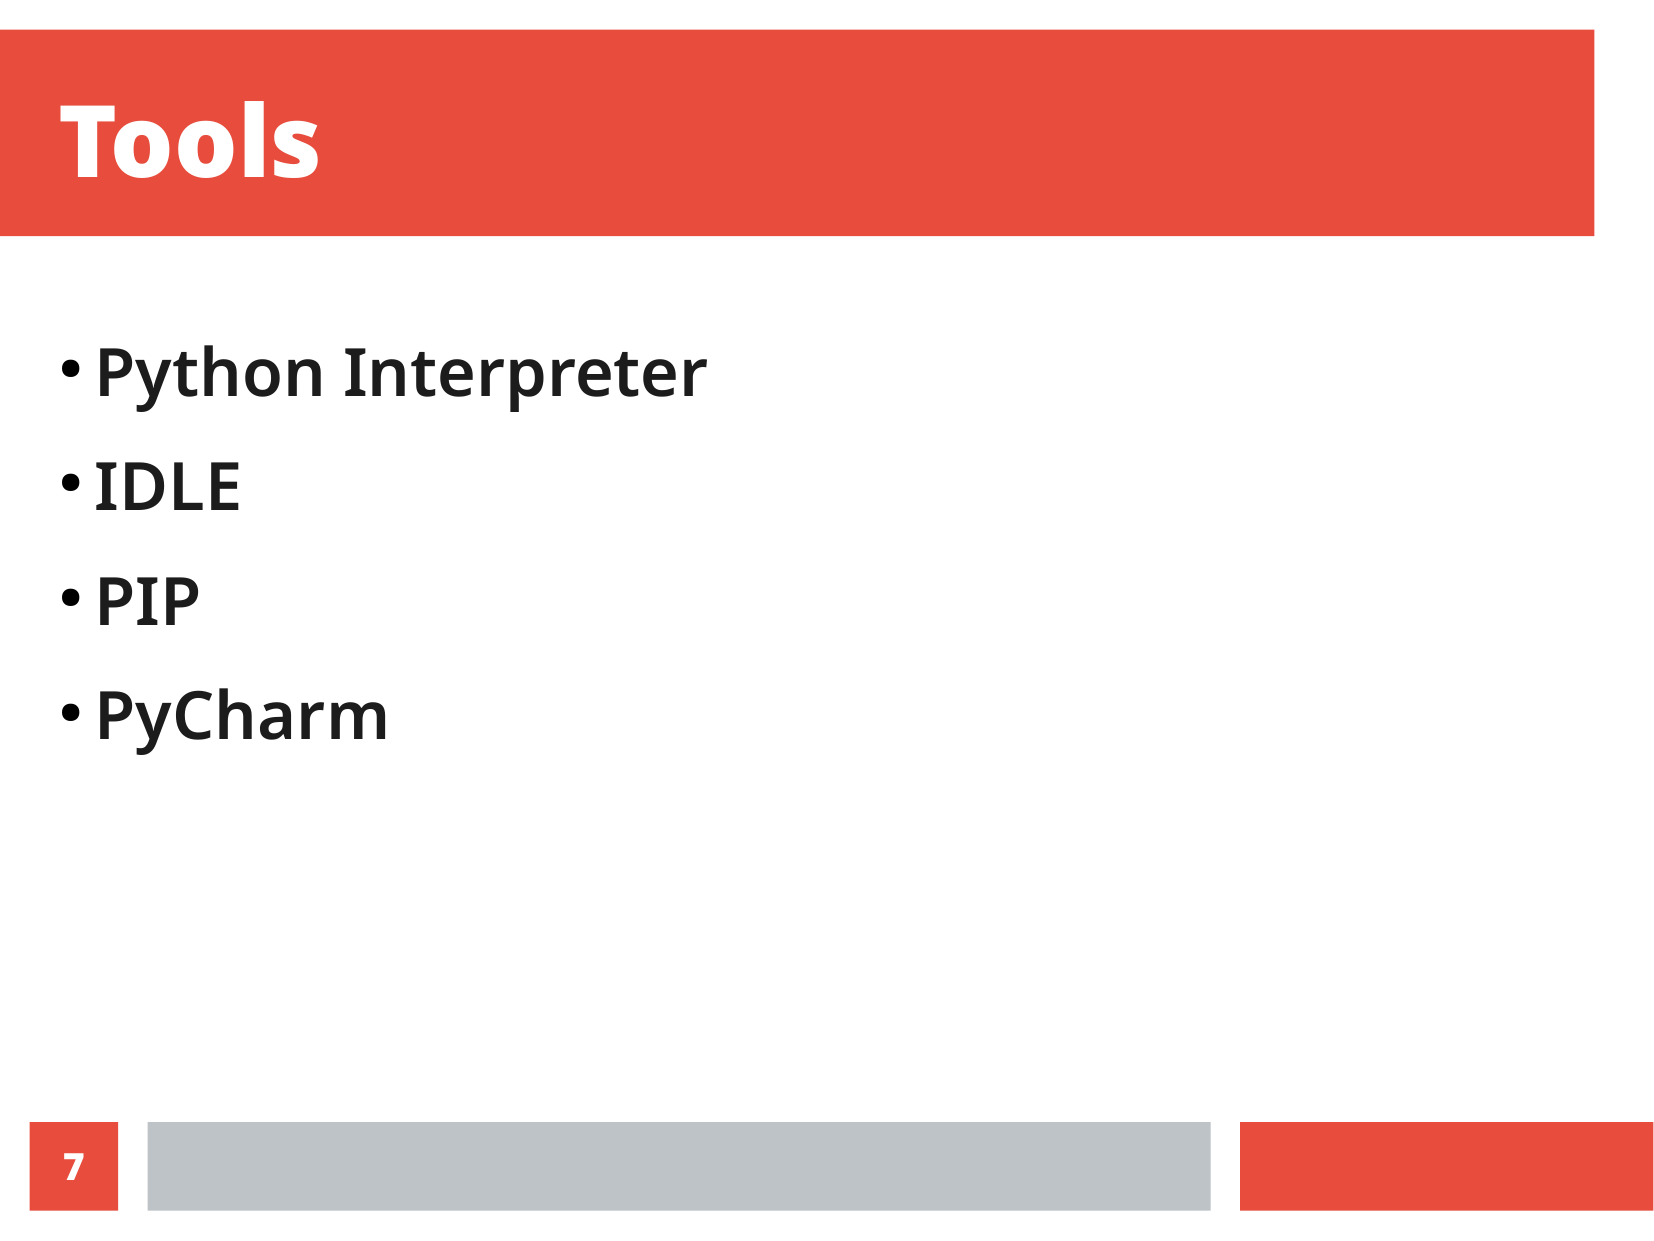

# Tools
Python Interpreter
IDLE
PIP
PyCharm
7